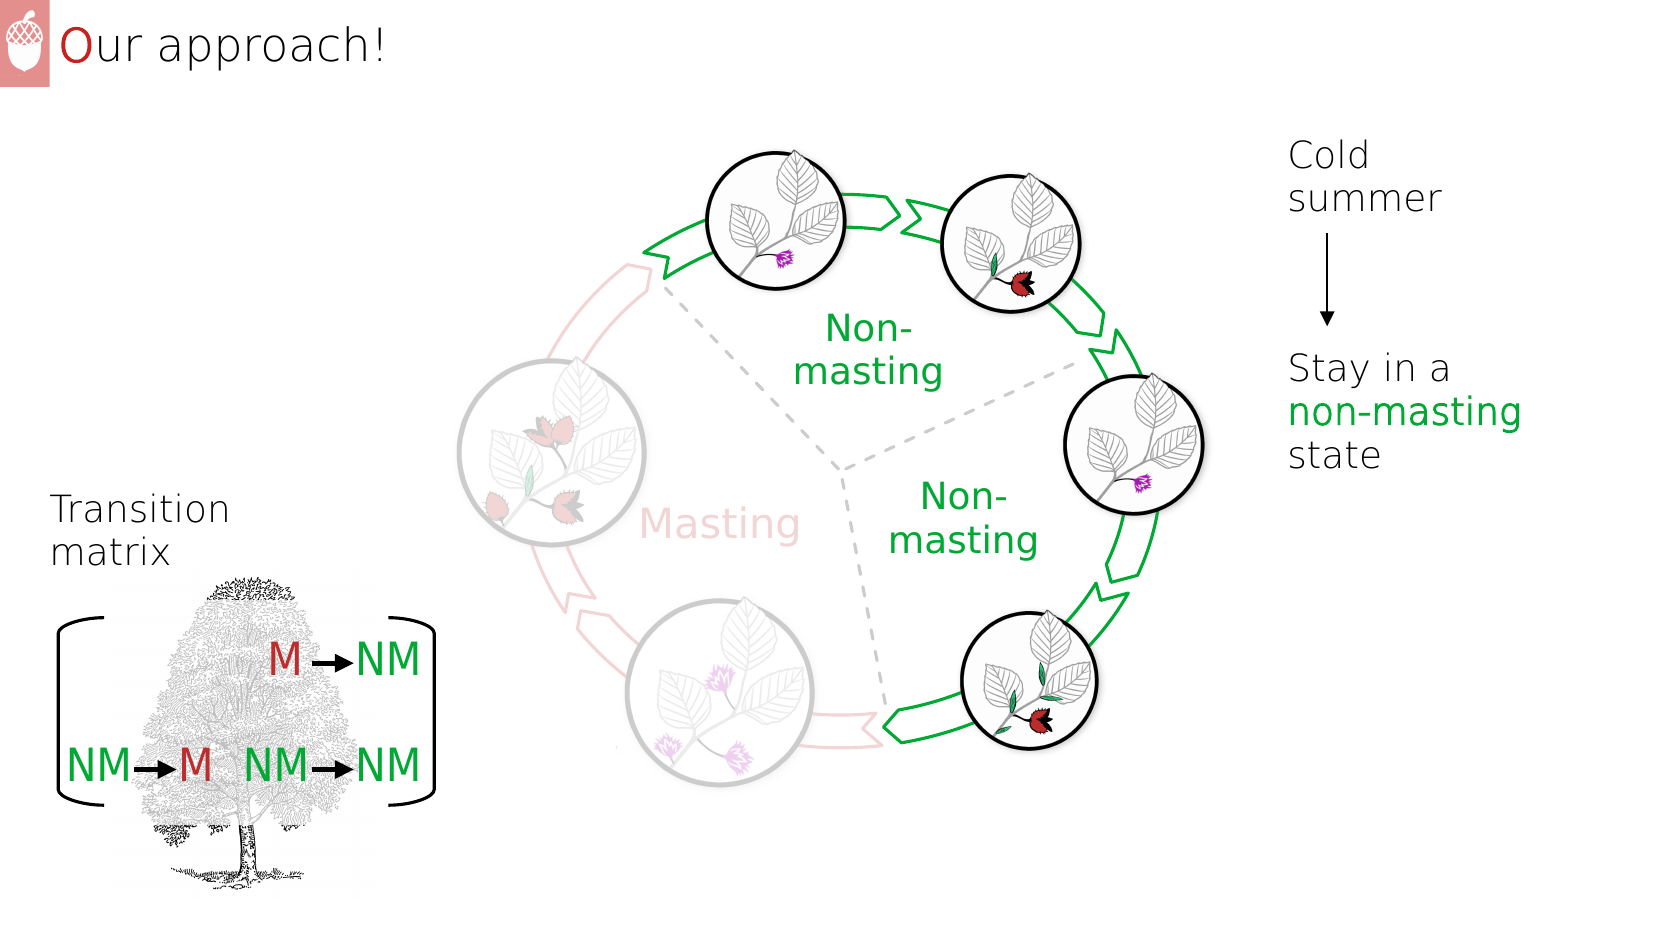

Our approach!
Cold summer
Non-
masting
Stay in a
non-masting
state
Non-
masting
Transition
matrix
Masting
M
NM
M
NM
NM
NM